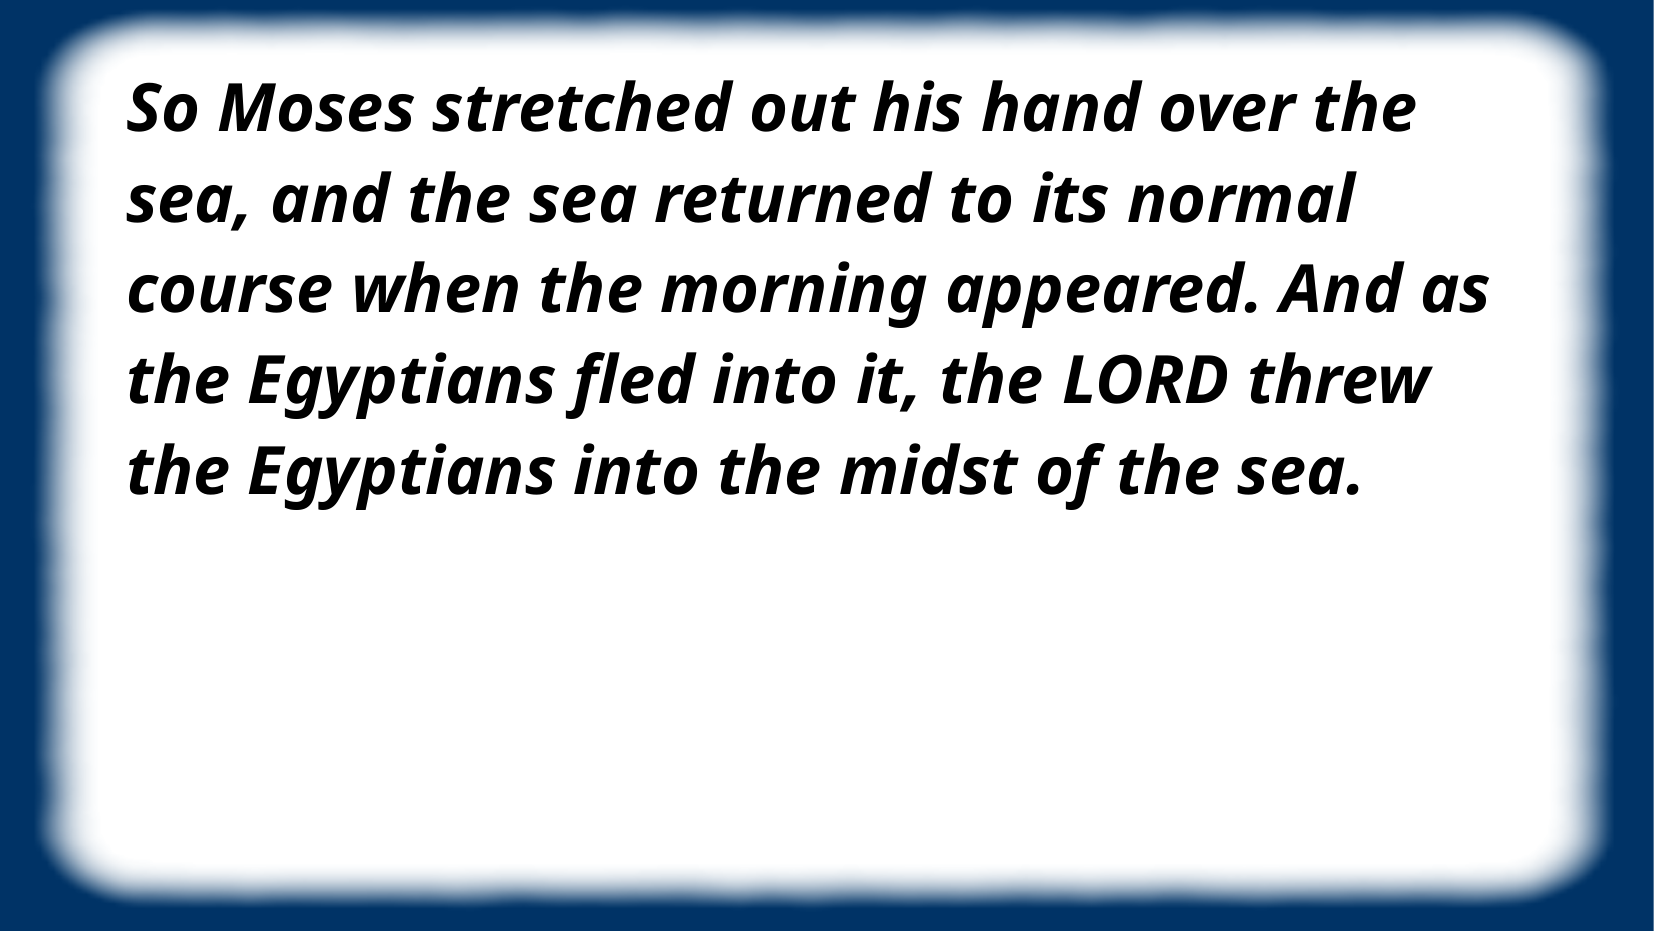

So Moses stretched out his hand over the sea, and the sea returned to its normal course when the morning appeared. And as the Egyptians fled into it, the Lord threw the Egyptians into the midst of the sea.